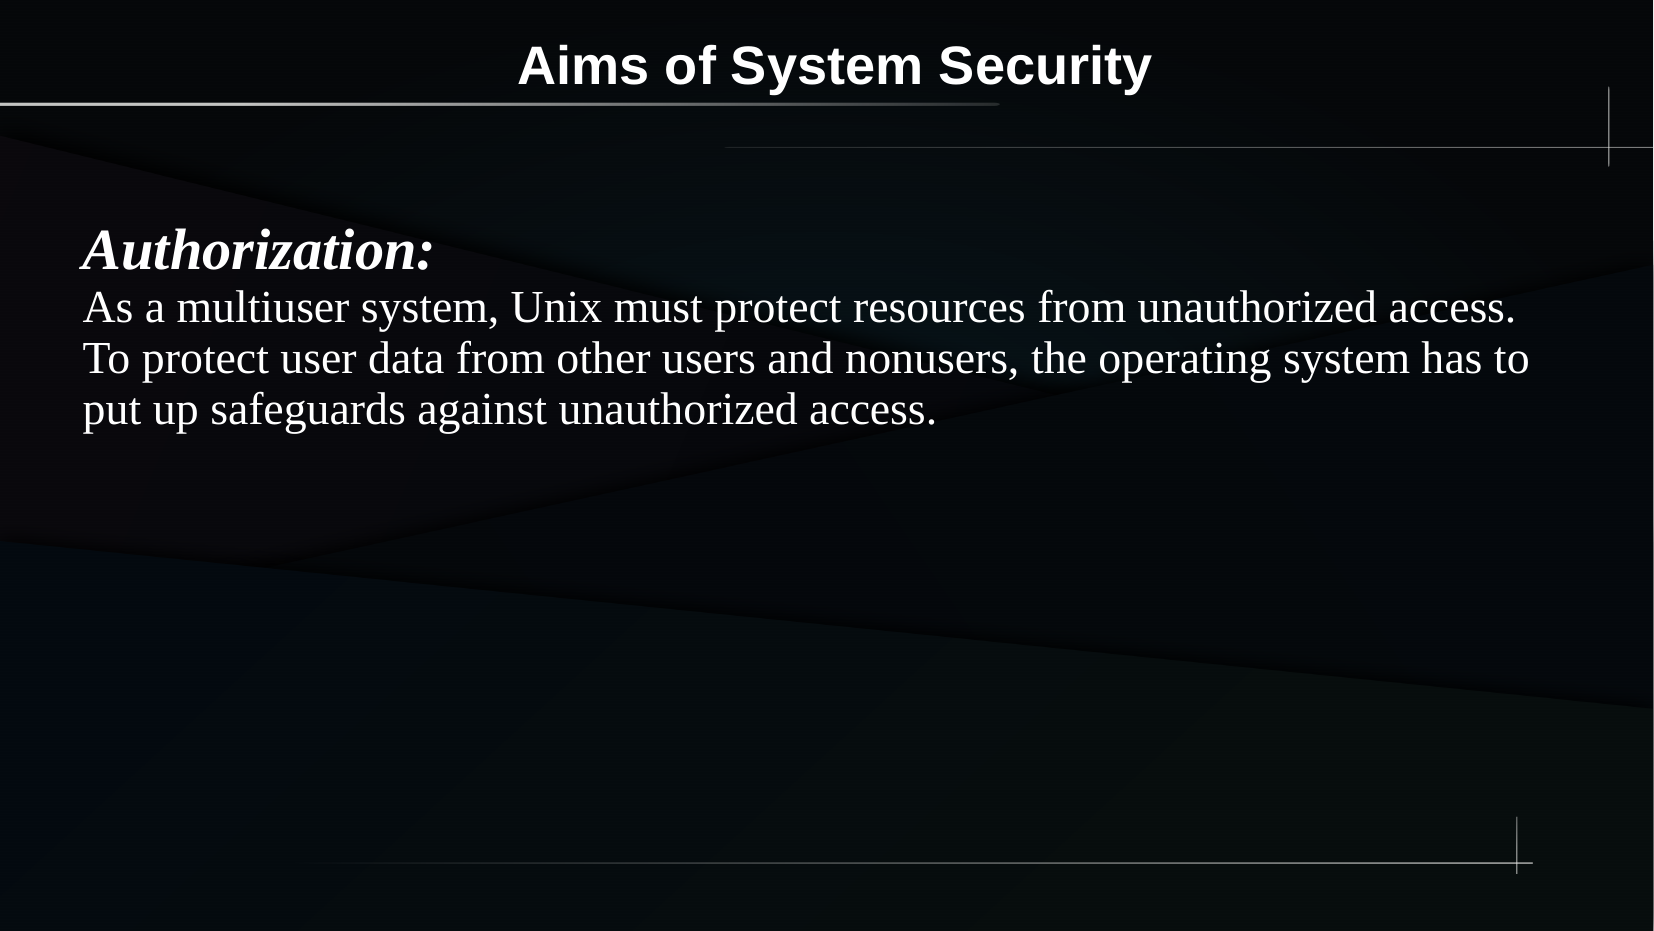

# Aims of System Security
Authorization:
As a multiuser system, Unix must protect resources from unauthorized access. To protect user data from other users and nonusers, the operating system has to put up safeguards against unauthorized access.